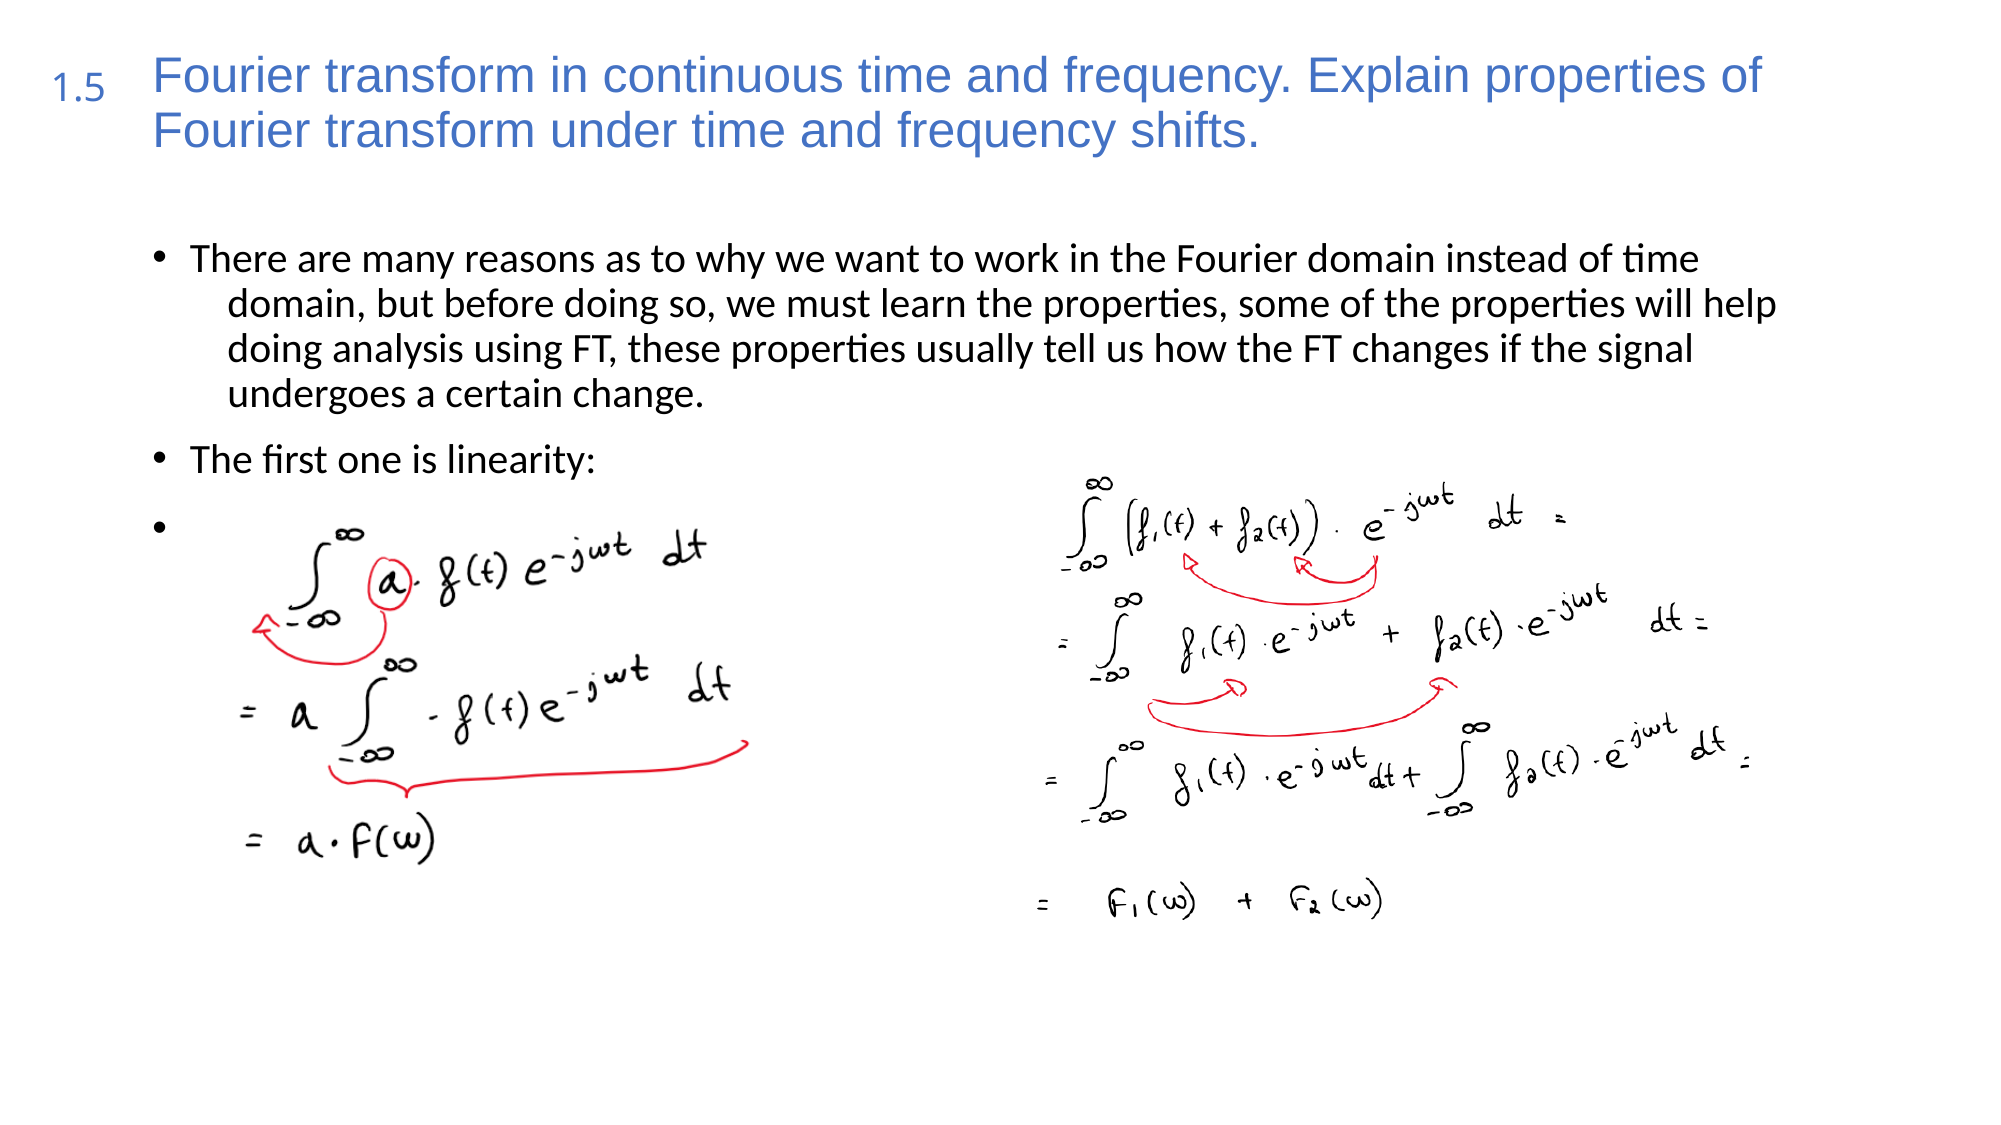

# Fourier transform in continuous time and frequency. Explain properties of Fourier transform under time and frequency shifts.
1.5
There are many reasons as to why we want to work in the Fourier domain instead of time domain, but before doing so, we must learn the properties, some of the properties will help doing analysis using FT, these properties usually tell us how the FT changes if the signal undergoes a certain change.
The first one is linearity: